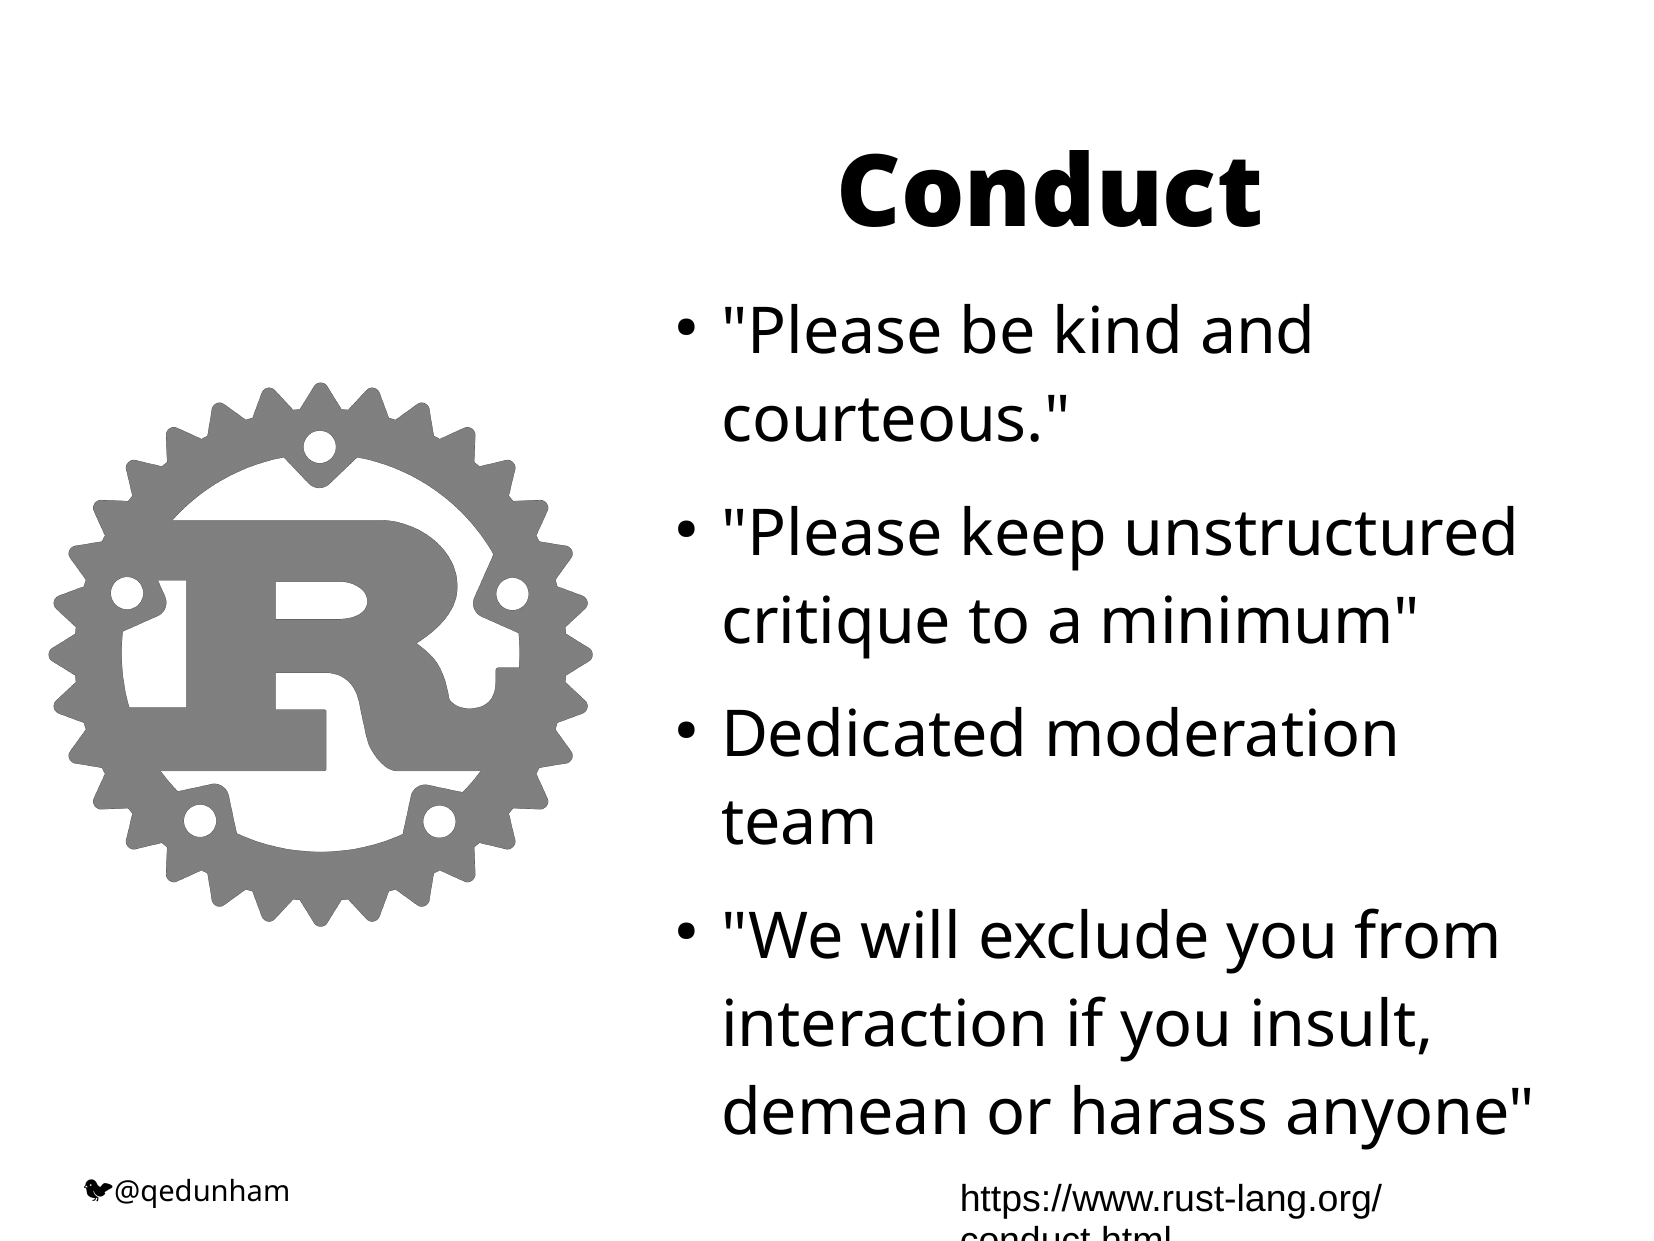

# Conduct
"Please be kind and courteous."
"Please keep unstructured critique to a minimum"
Dedicated moderation team
"We will exclude you from interaction if you insult, demean or harass anyone"
https://www.rust-lang.org/conduct.html